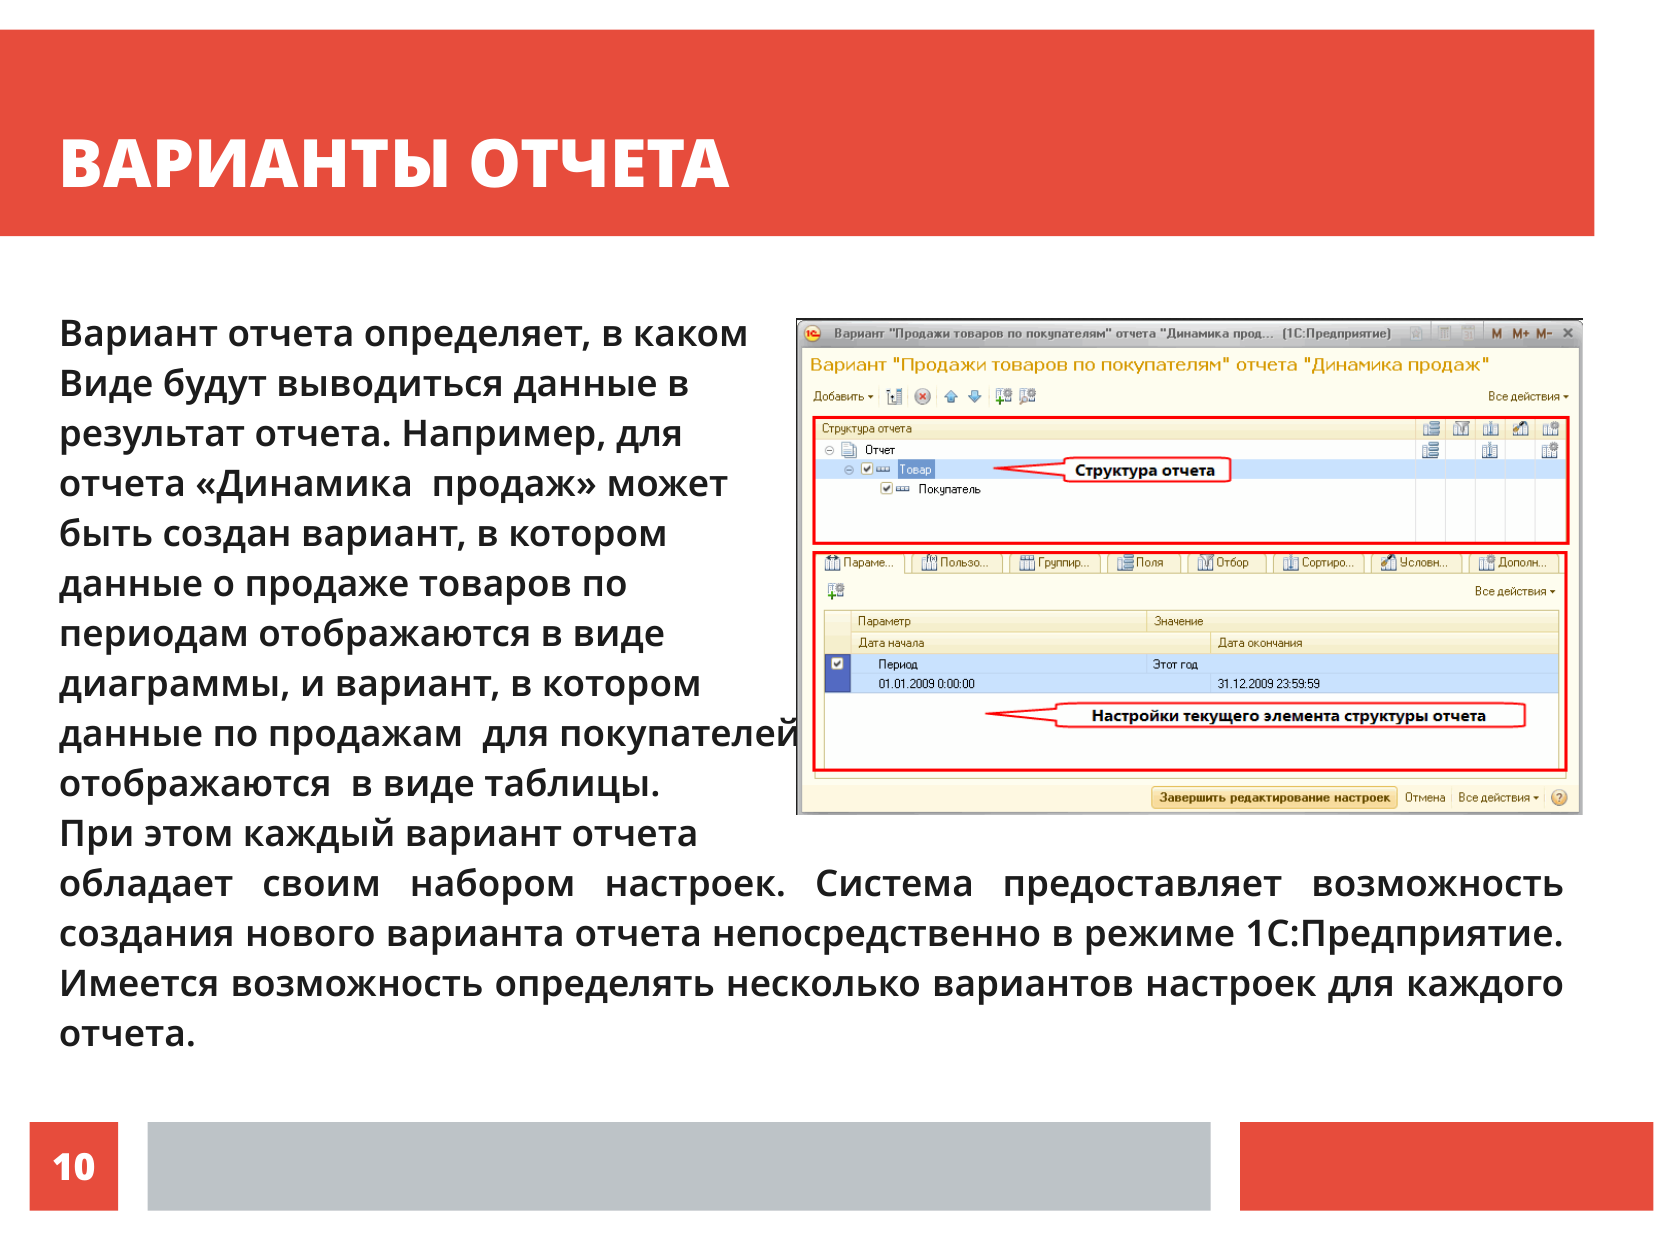

# ВАРИАНТЫ ОТЧЕТА
Вариант отчета определяет, в каком
Виде будут выводиться данные в
результат отчета. Например, для
отчета «Динамика продаж» может
быть создан вариант, в котором
данные о продаже товаров по
периодам отображаются в виде
диаграммы, и вариант, в котором
данные по продажам для покупателей
отображаются в виде таблицы.
При этом каждый вариант отчета
обладает своим набором настроек. Система предоставляет возможность создания нового варианта отчета непосредственно в режиме 1С:Предприятие.
Имеется возможность определять несколько вариантов настроек для каждого отчета.
10